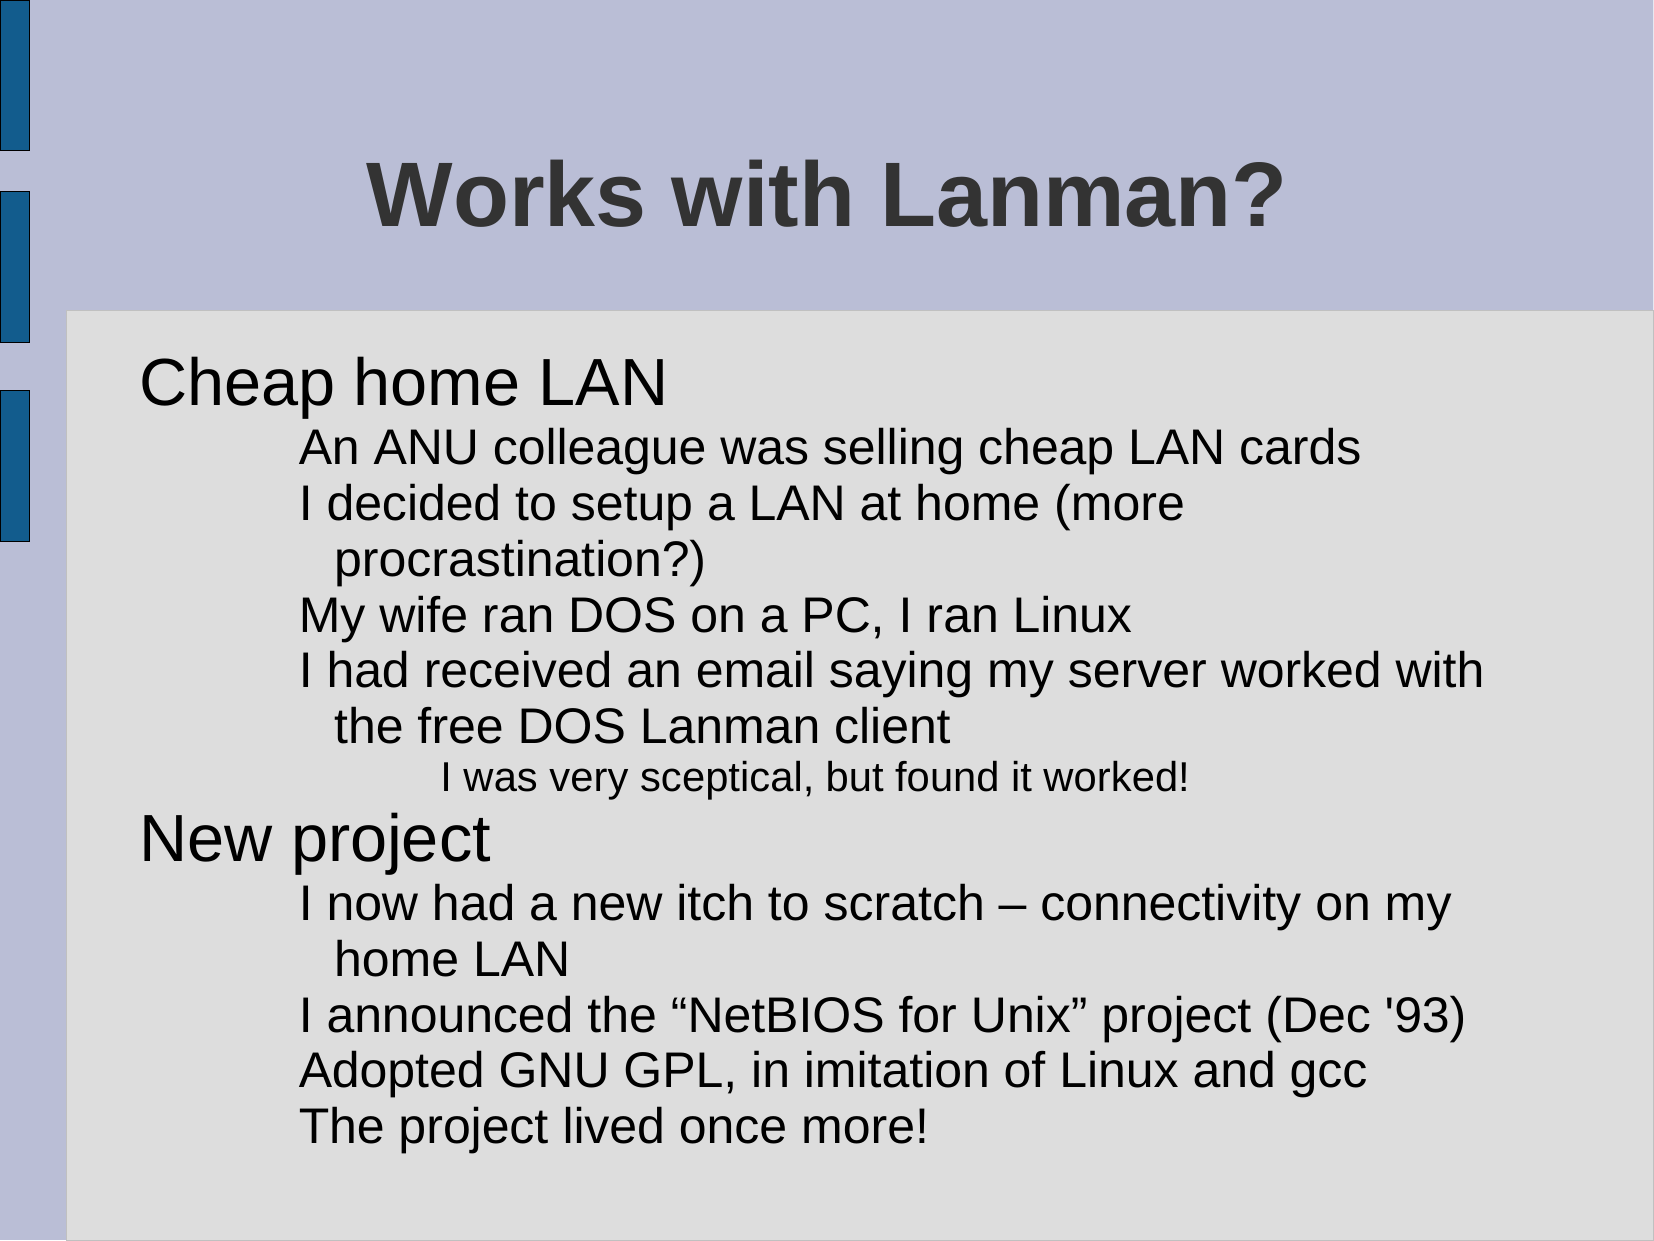

# Works with Lanman?
Cheap home LAN
An ANU colleague was selling cheap LAN cards
I decided to setup a LAN at home (more procrastination?)
My wife ran DOS on a PC, I ran Linux
I had received an email saying my server worked with the free DOS Lanman client
I was very sceptical, but found it worked!
New project
I now had a new itch to scratch – connectivity on my home LAN
I announced the “NetBIOS for Unix” project (Dec '93)
Adopted GNU GPL, in imitation of Linux and gcc
The project lived once more!